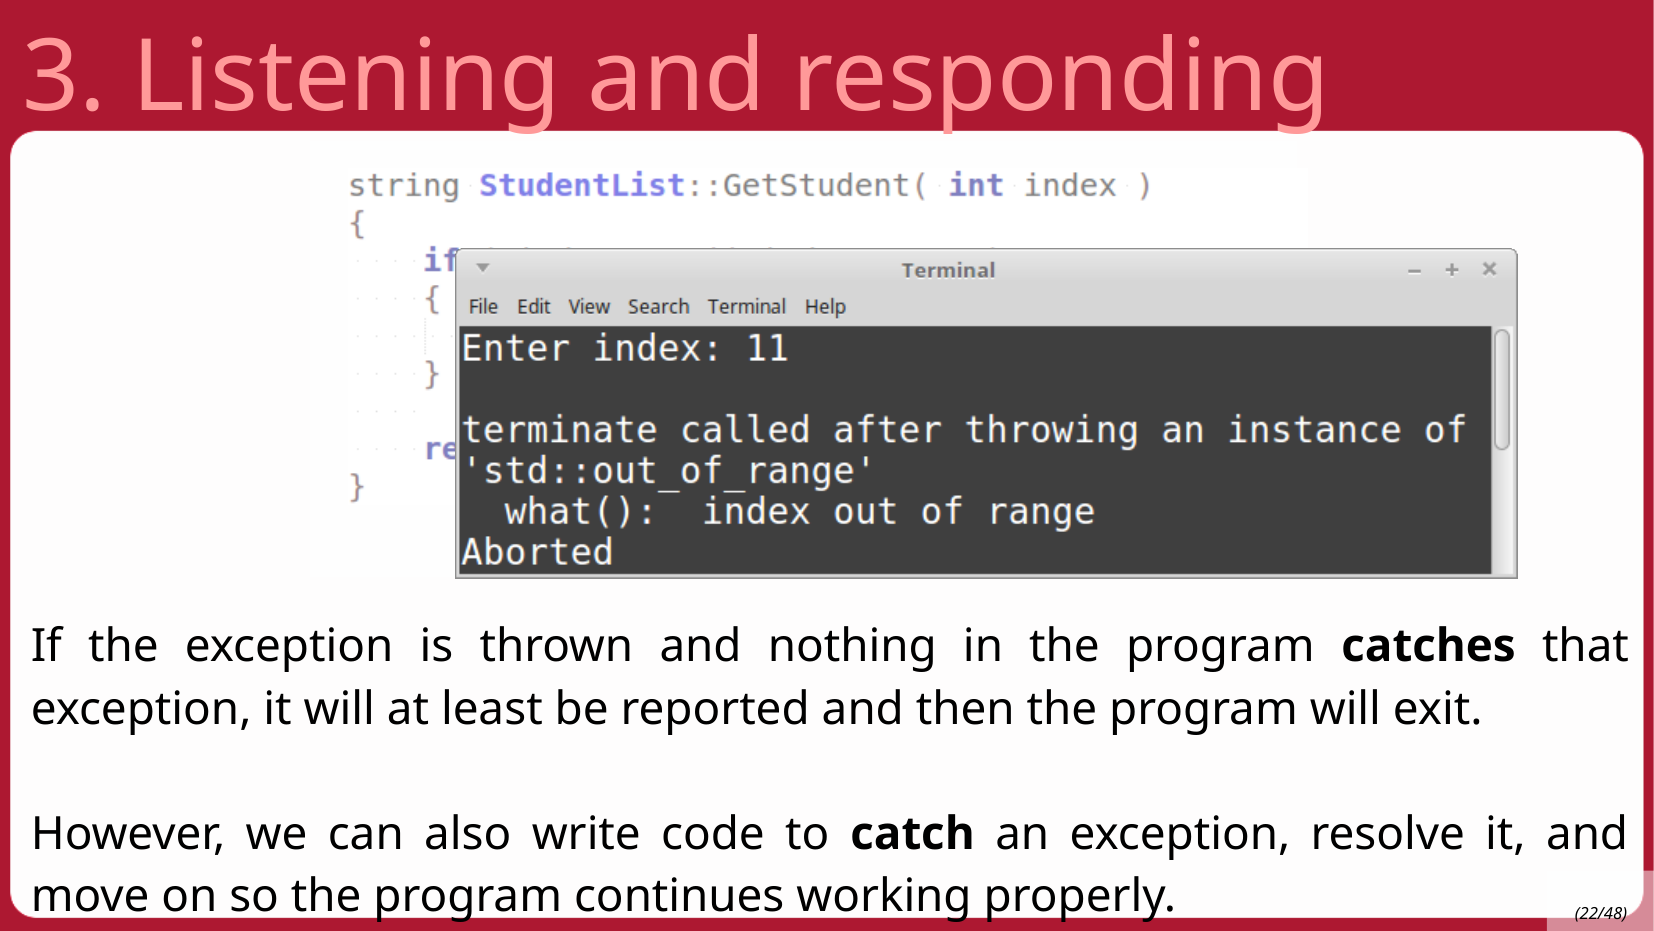

# 3. Listening and responding
If the exception is thrown and nothing in the program catches that exception, it will at least be reported and then the program will exit.
However, we can also write code to catch an exception, resolve it, and move on so the program continues working properly.